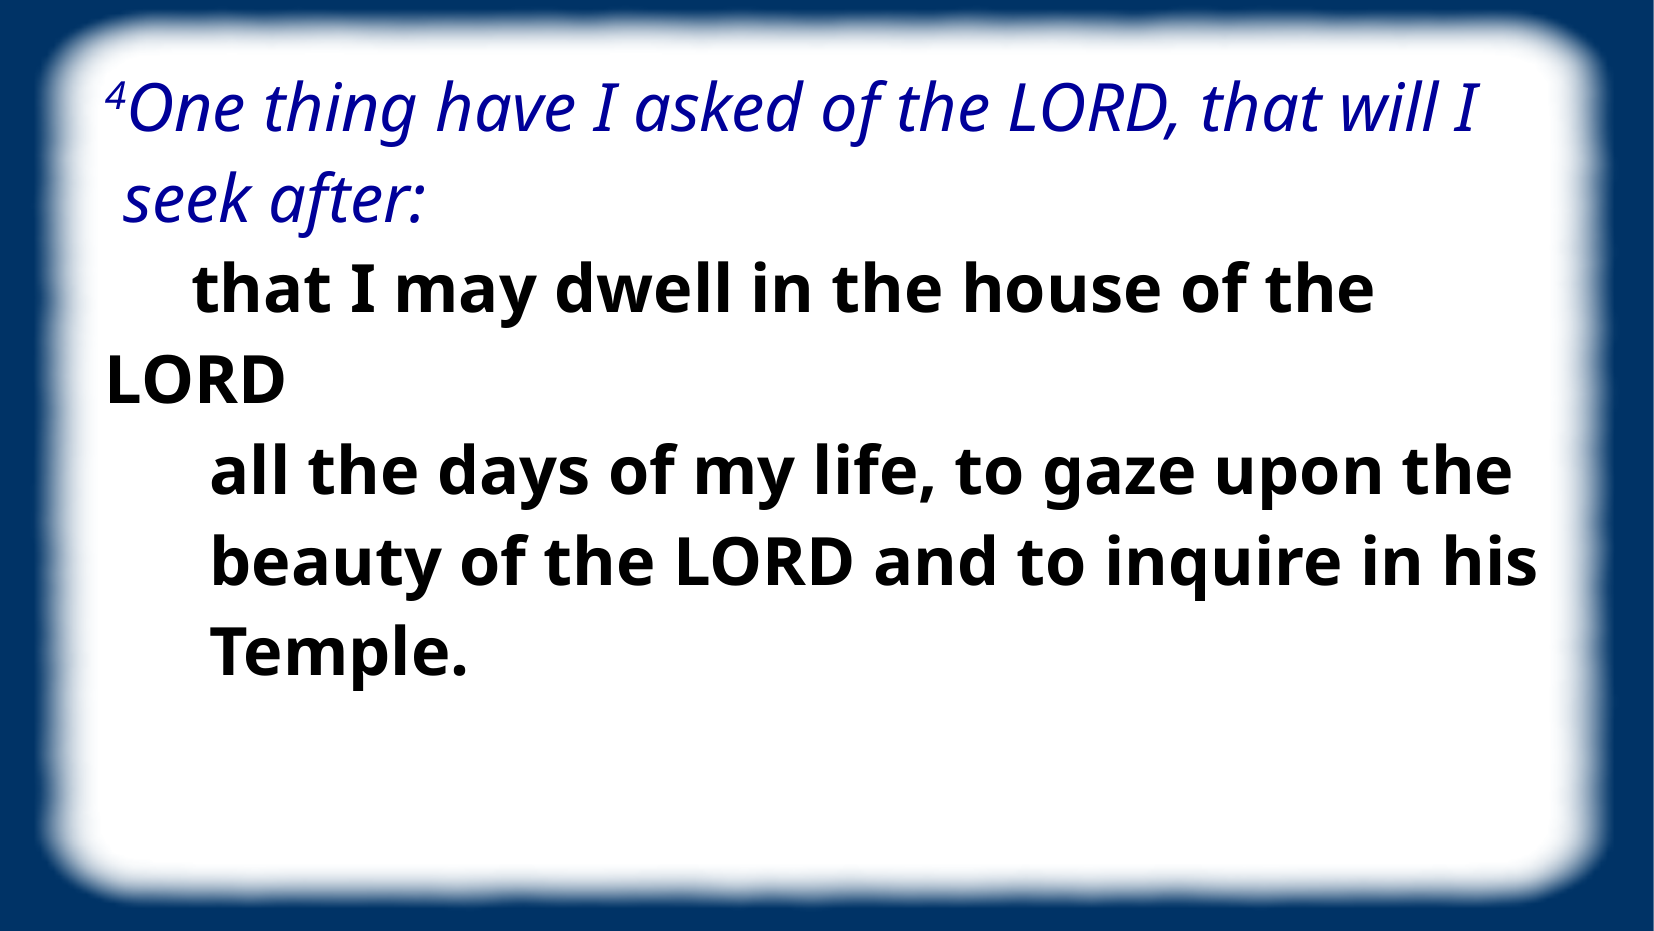

4One thing have I asked of the LORD, that will I
seek after:
 that I may dwell in the house of the LORD
 all the days of my life, to gaze upon the
 beauty of the LORD and to inquire in his
 Temple.